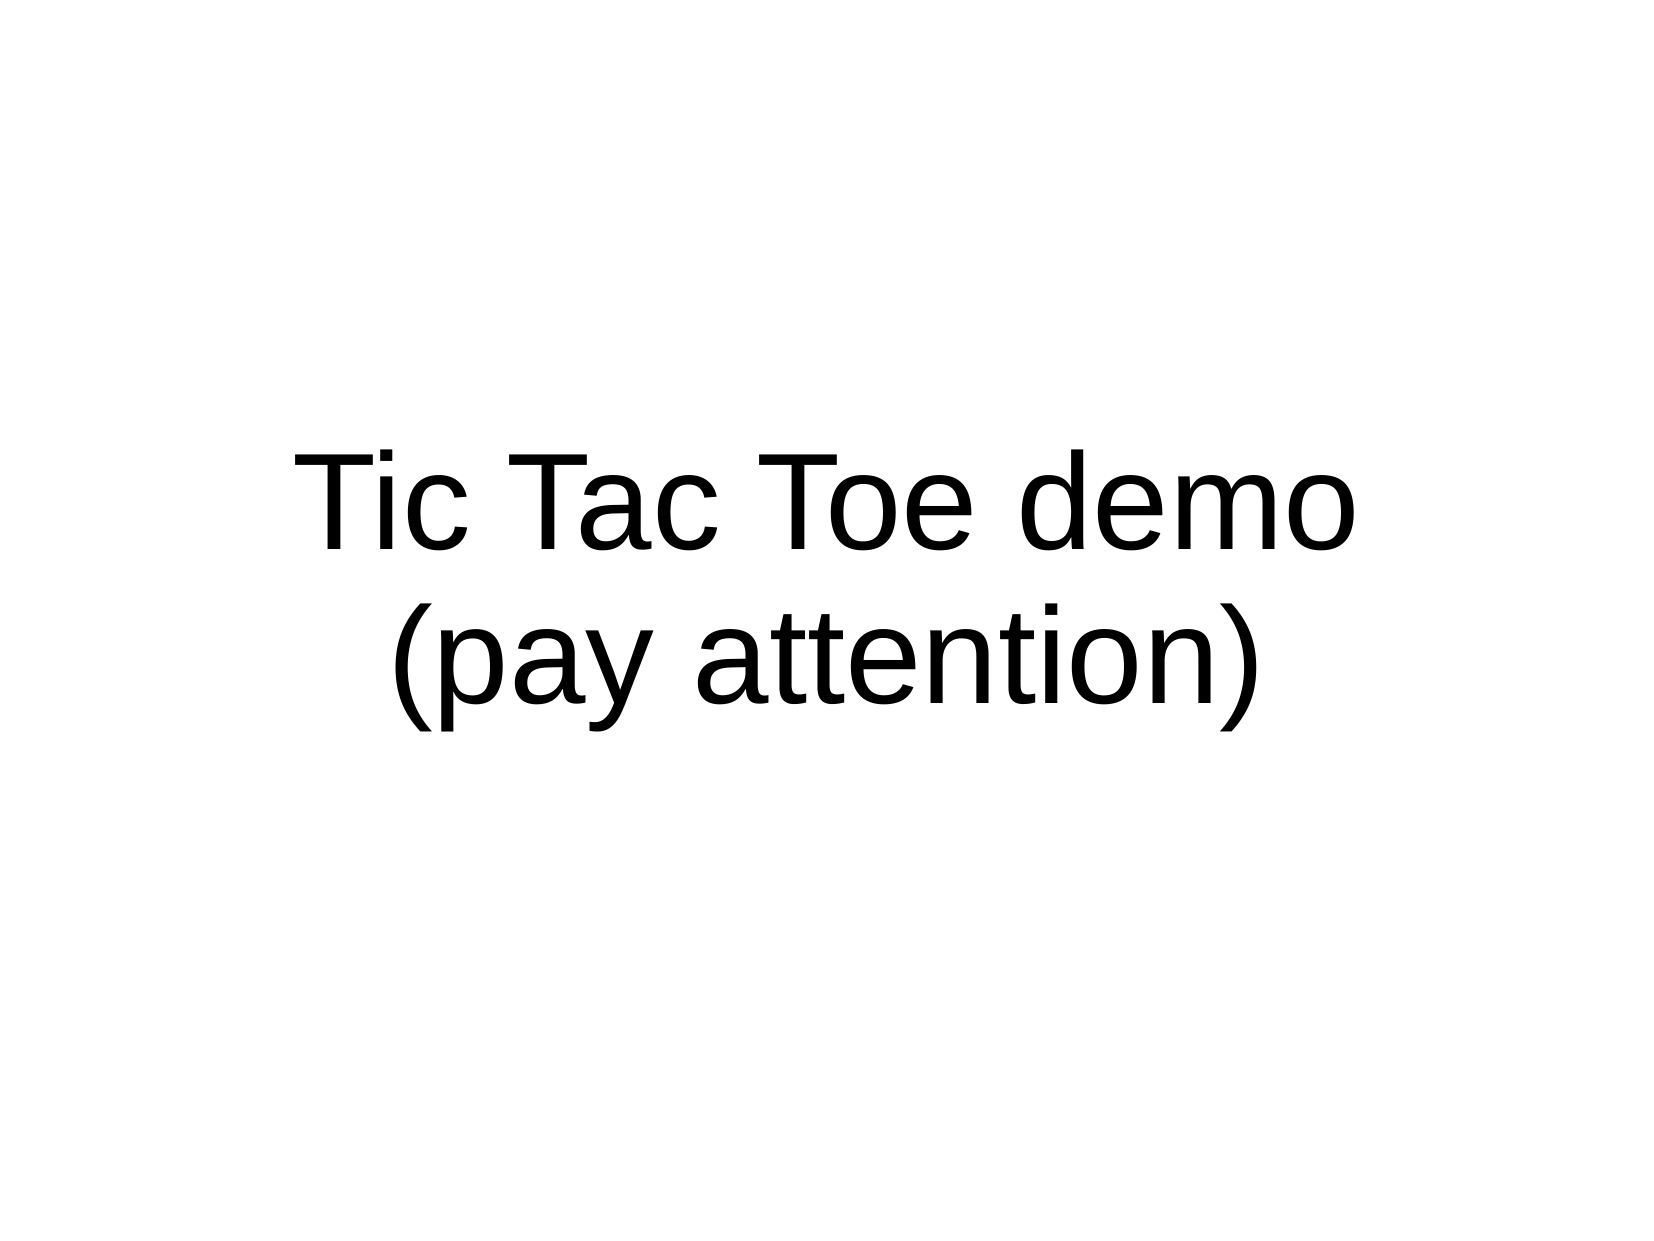

# Tic Tac Toe demo (pay attention)